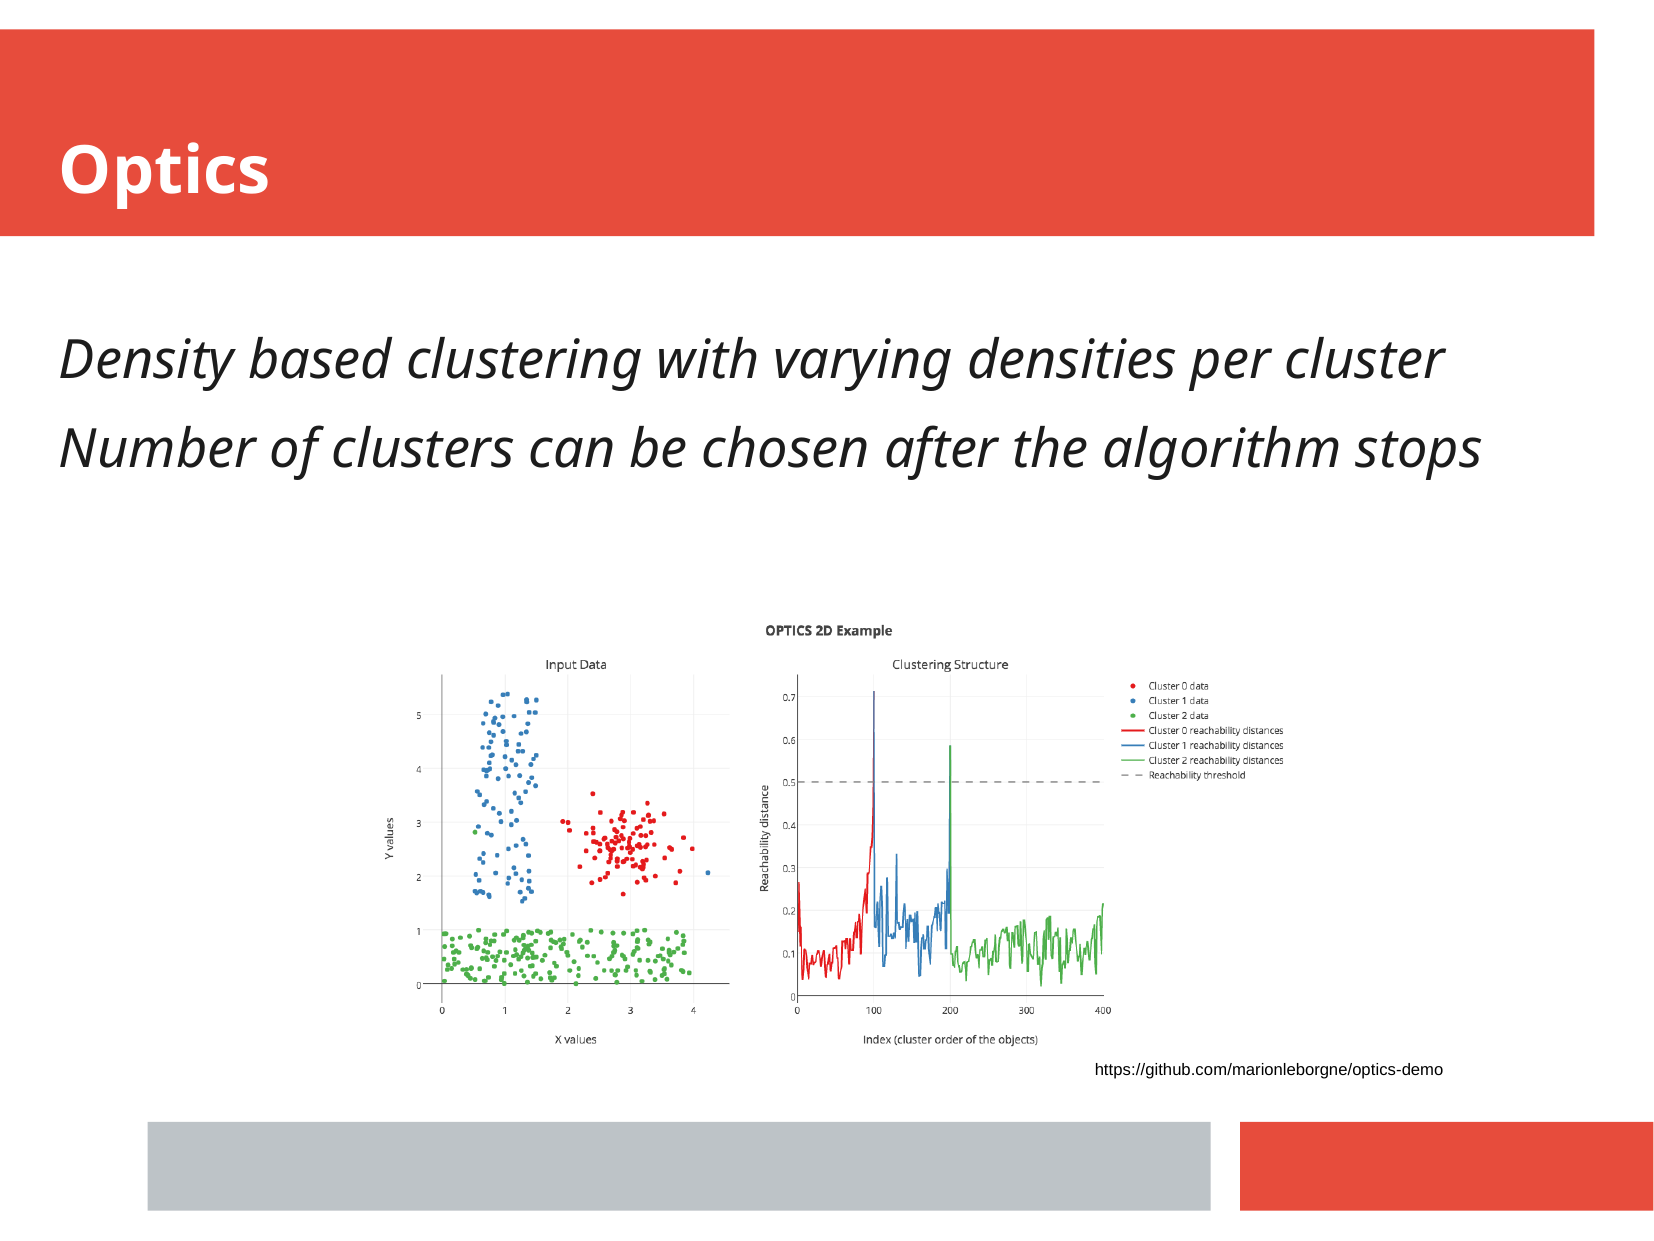

Optics
Density based clustering with varying densities per cluster
Number of clusters can be chosen after the algorithm stops
https://github.com/marionleborgne/optics-demo